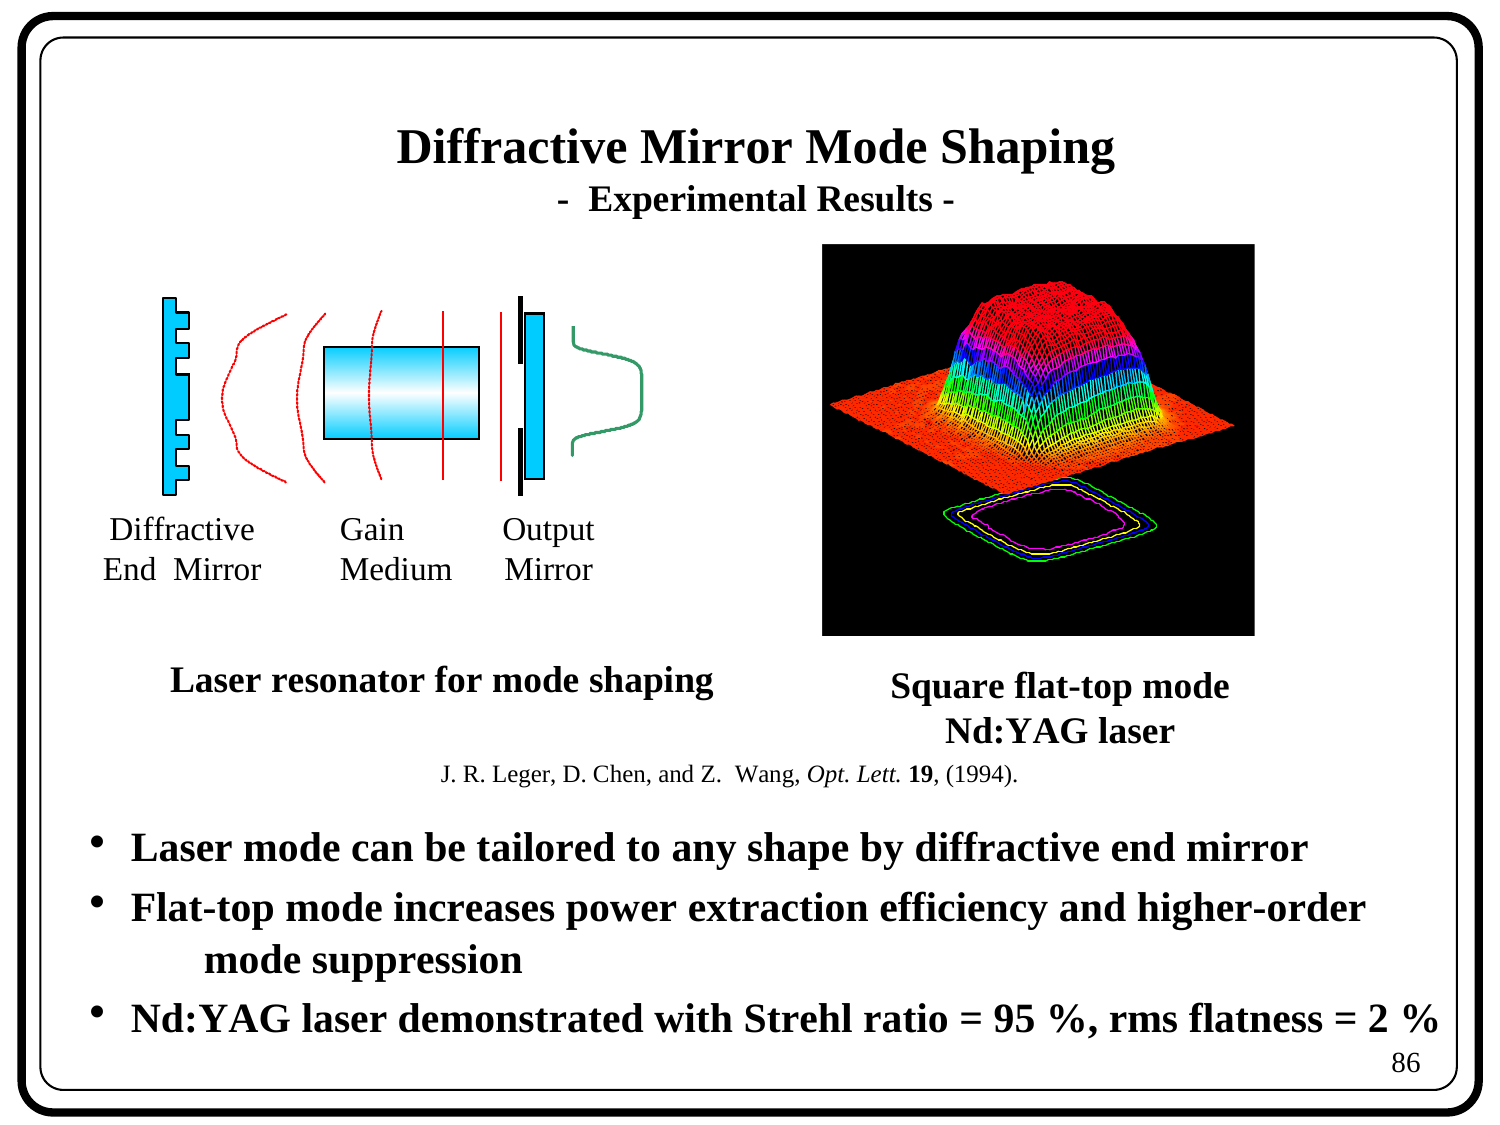

Diffractive Mirror Mode Shaping
- Experimental Results -
Diffractive
End Mirror
Gain
Medium
Output
Mirror
Laser resonator for mode shaping
Square flat-top mode
Nd:YAG laser
J. R. Leger, D. Chen, and Z. Wang, Opt. Lett. 19, (1994).
 Laser mode can be tailored to any shape by diffractive end mirror
 Flat-top mode increases power extraction efficiency and higher-order
 mode suppression
 Nd:YAG laser demonstrated with Strehl ratio = 95 %, rms flatness = 2 %